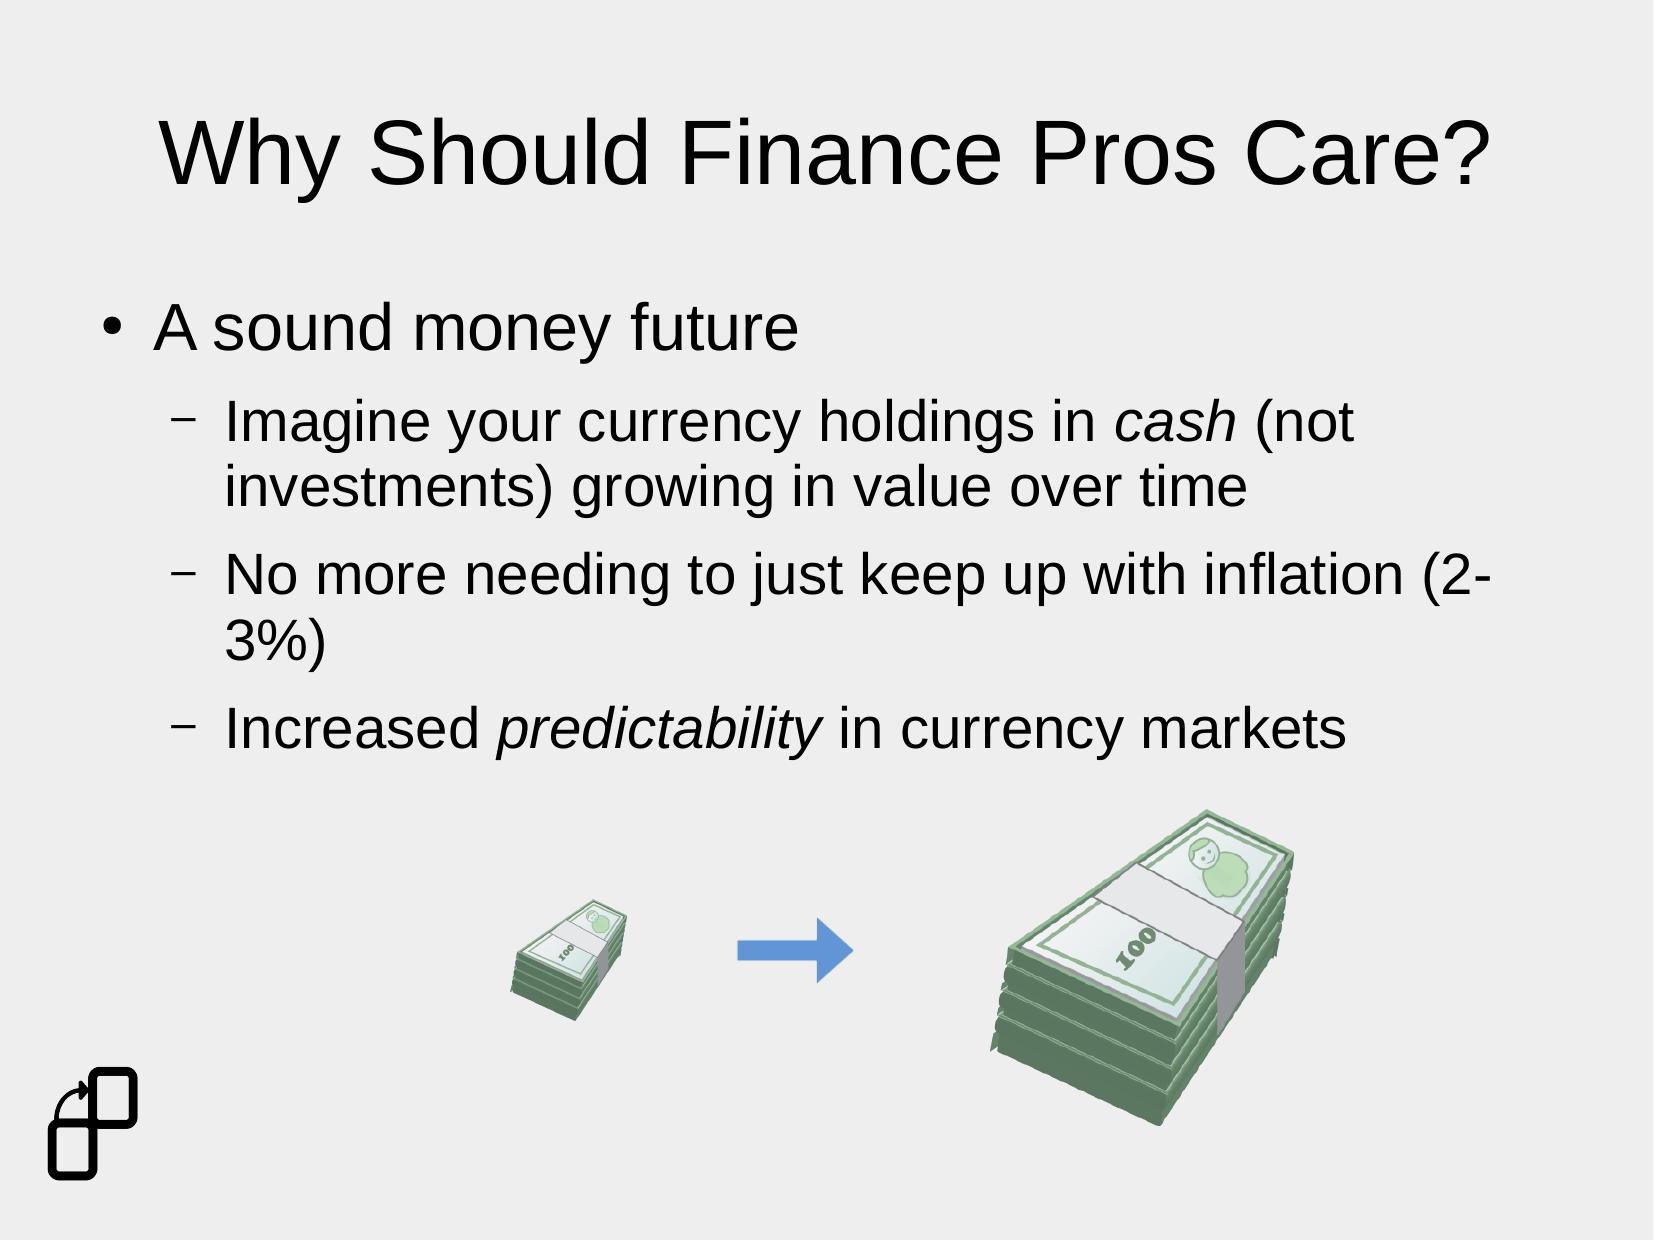

# Why Should Finance Pros Care?
A sound money future
Imagine your currency holdings in cash (not investments) growing in value over time
No more needing to just keep up with inflation (2-3%)
Increased predictability in currency markets